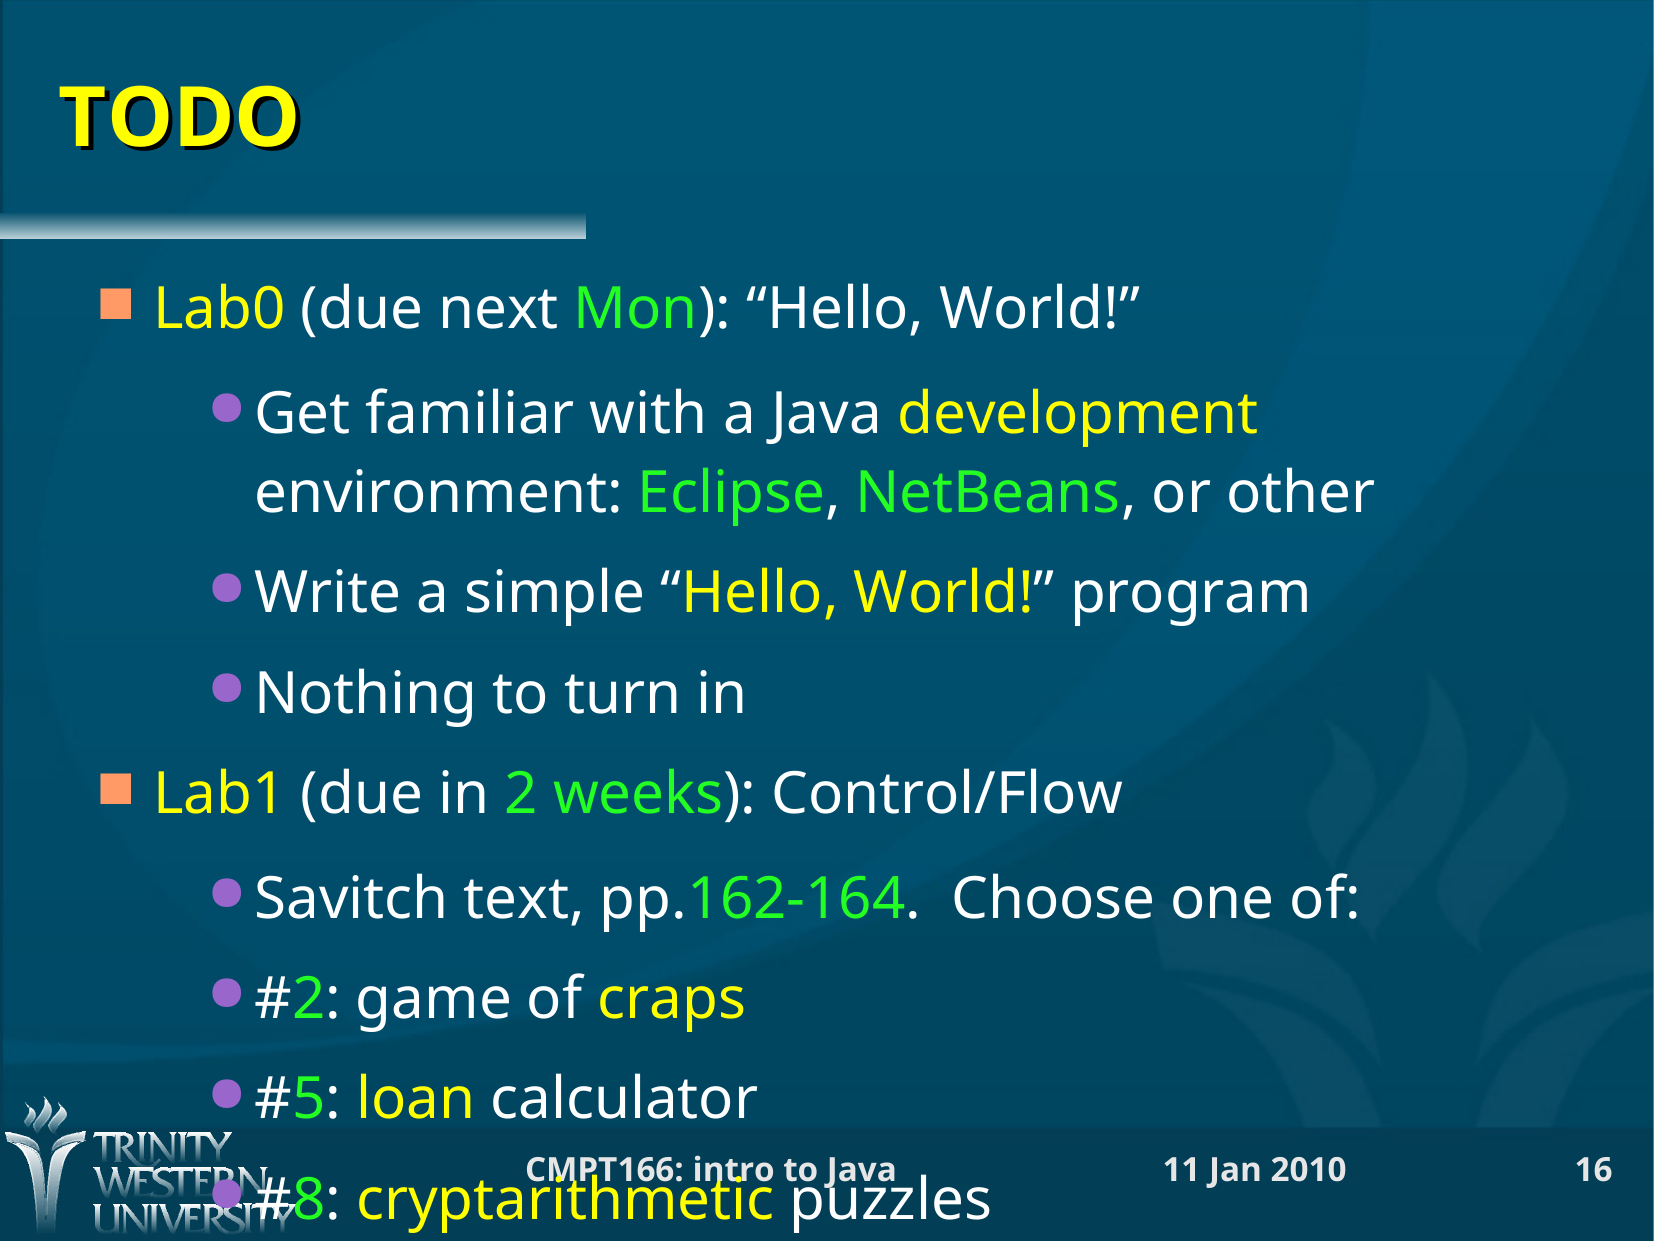

# TODO
Lab0 (due next Mon): “Hello, World!”
Get familiar with a Java development environment: Eclipse, NetBeans, or other
Write a simple “Hello, World!” program
Nothing to turn in
Lab1 (due in 2 weeks): Control/Flow
Savitch text, pp.162-164. Choose one of:
#2: game of craps
#5: loan calculator
#8: cryptarithmetic puzzles
CMPT166: intro to Java
11 Jan 2010
16